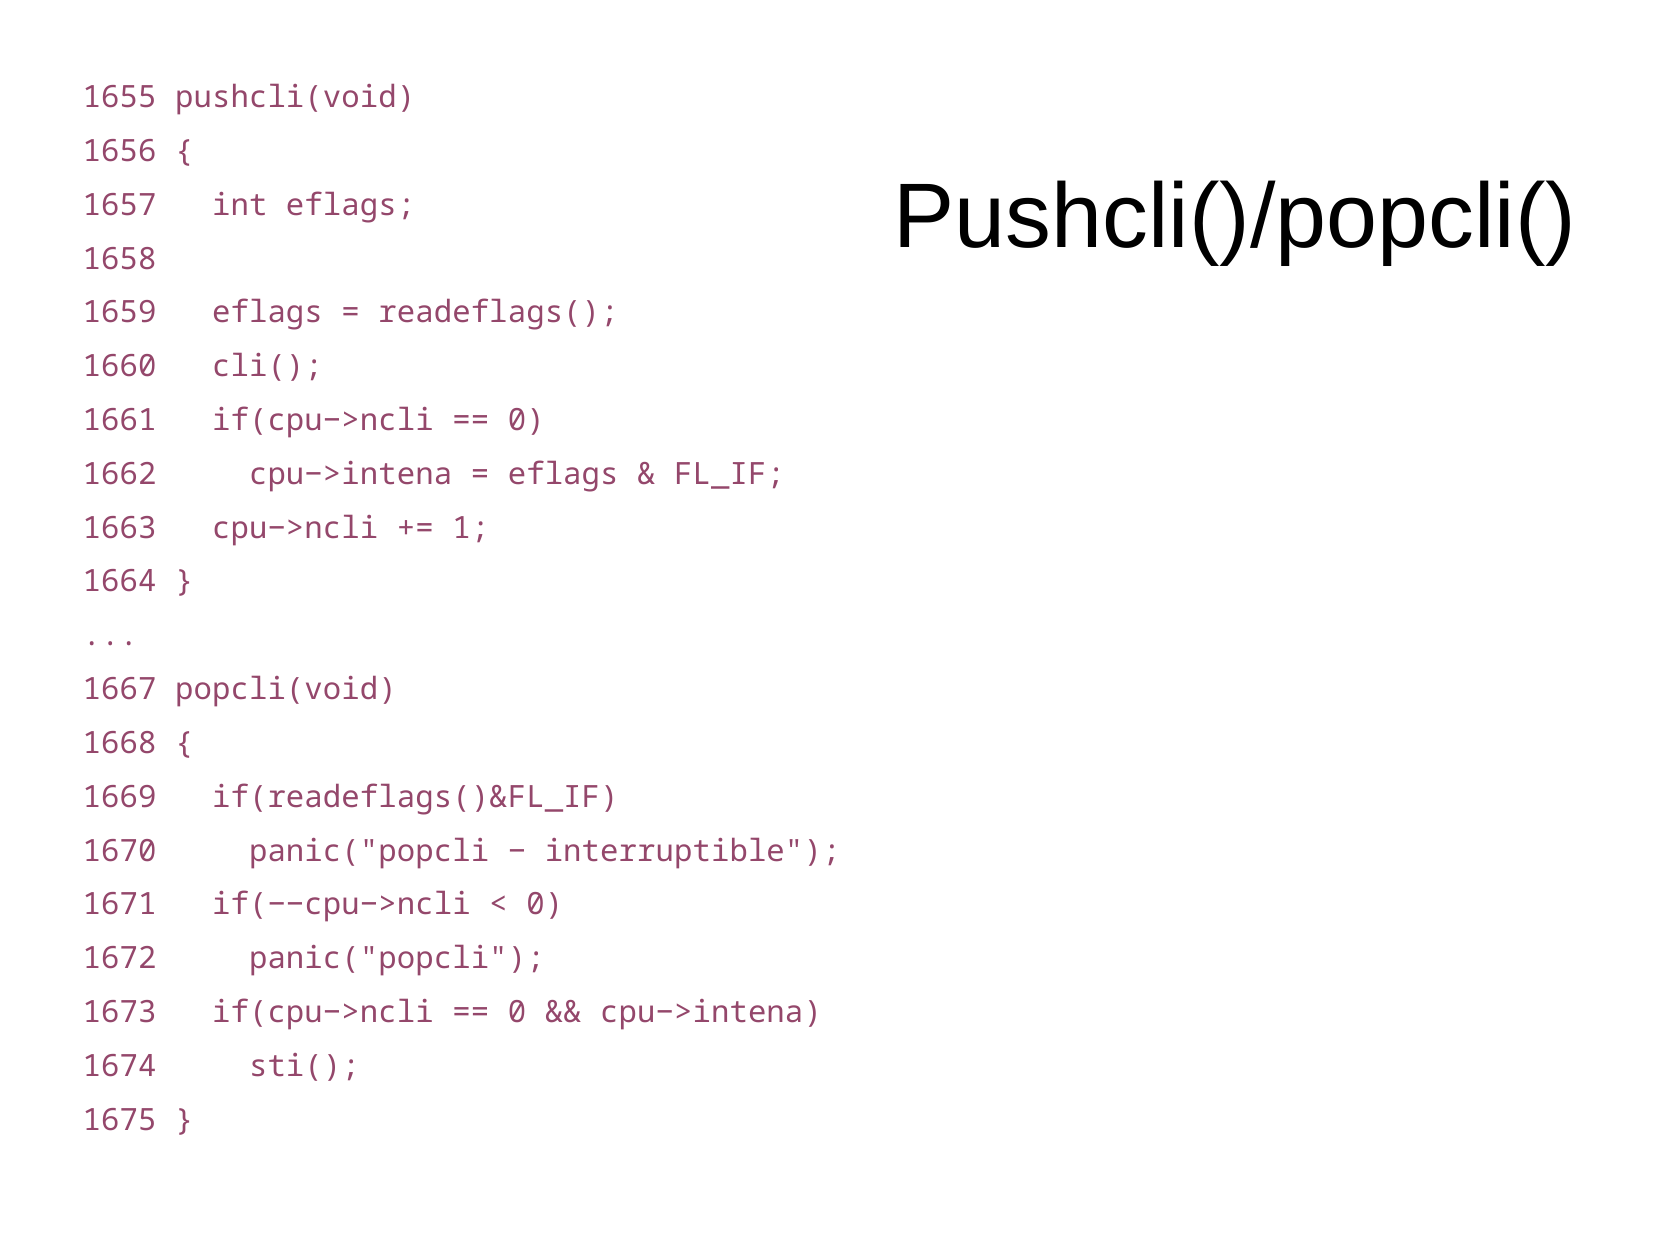

# 1655 pushcli(void)
1656 {
1657 int eflags;
1658
1659 eflags = readeflags();
1660 cli();
1661 if(cpu−>ncli == 0)
1662 cpu−>intena = eflags & FL_IF;
1663 cpu−>ncli += 1;
1664 }
...
1667 popcli(void)
1668 {
1669 if(readeflags()&FL_IF)
1670 panic("popcli − interruptible");
1671 if(−−cpu−>ncli < 0)
1672 panic("popcli");
1673 if(cpu−>ncli == 0 && cpu−>intena)
1674 sti();
1675 }
Pushcli()/popcli()